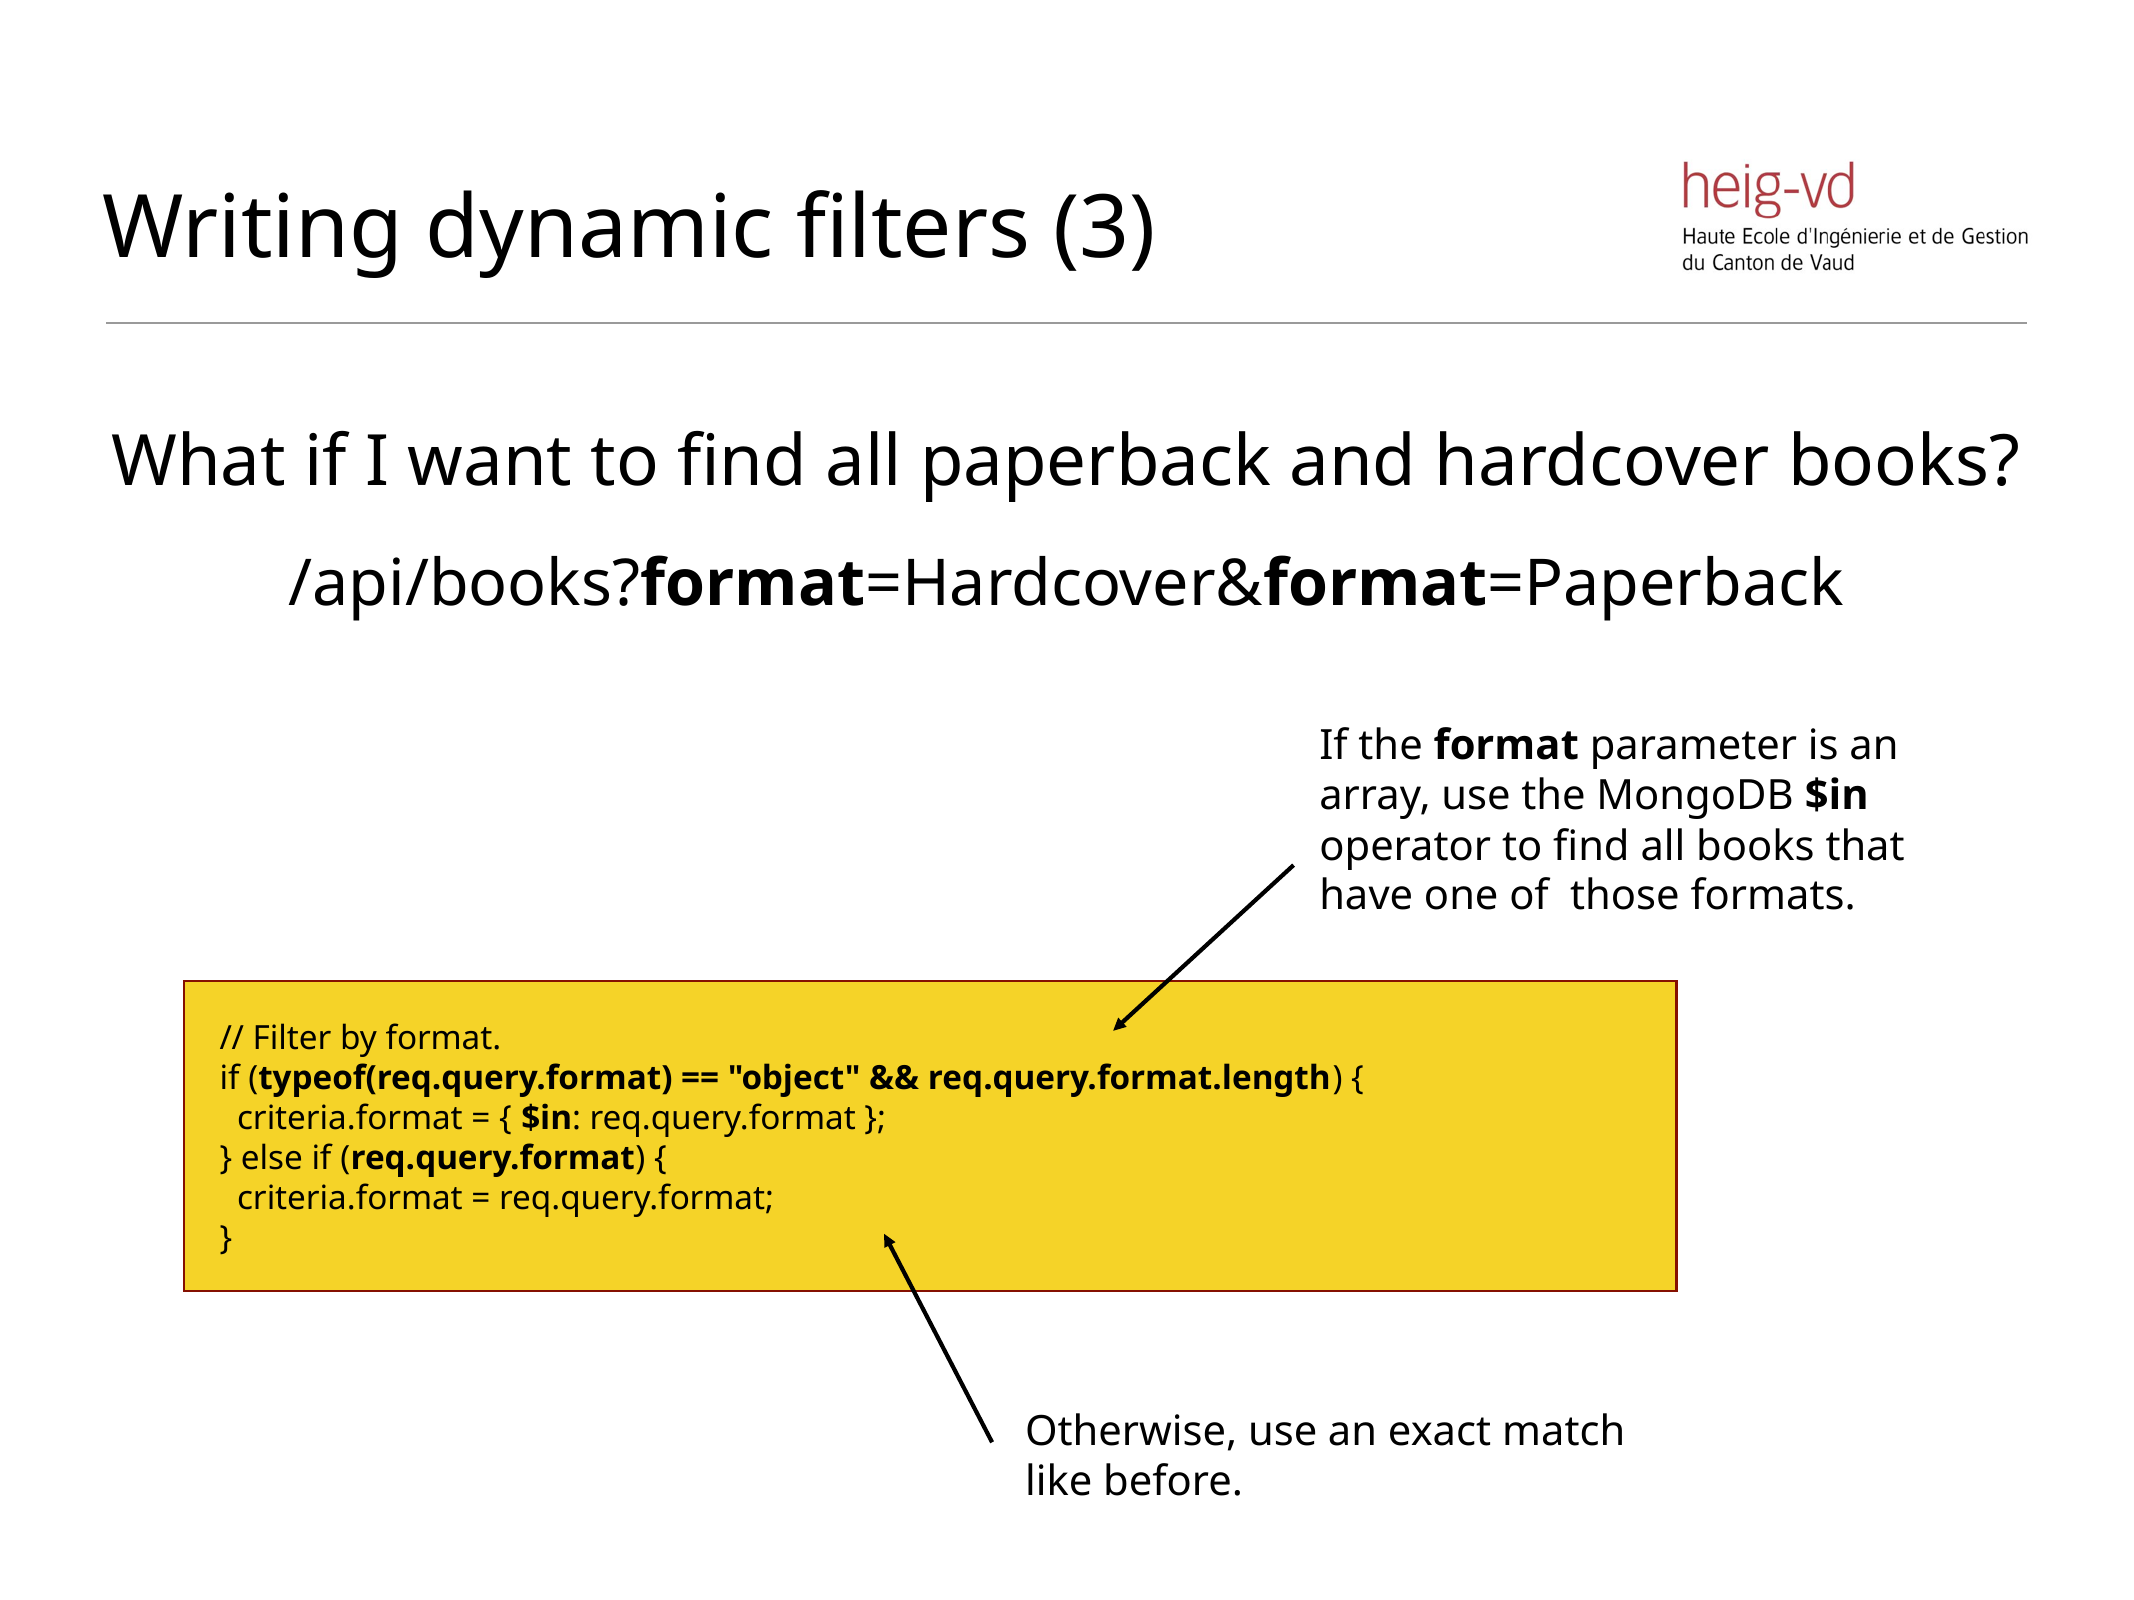

# Writing dynamic filters (3)
What if I want to find all paperback and hardcover books?
/api/books?format=Hardcover&format=Paperback
If the format parameter is an array, use the MongoDB $in operator to find all books that have one of those formats.
// Filter by format.
if (typeof(req.query.format) == "object" && req.query.format.length) {
 criteria.format = { $in: req.query.format };
} else if (req.query.format) {
 criteria.format = req.query.format;
}
Otherwise, use an exact match like before.